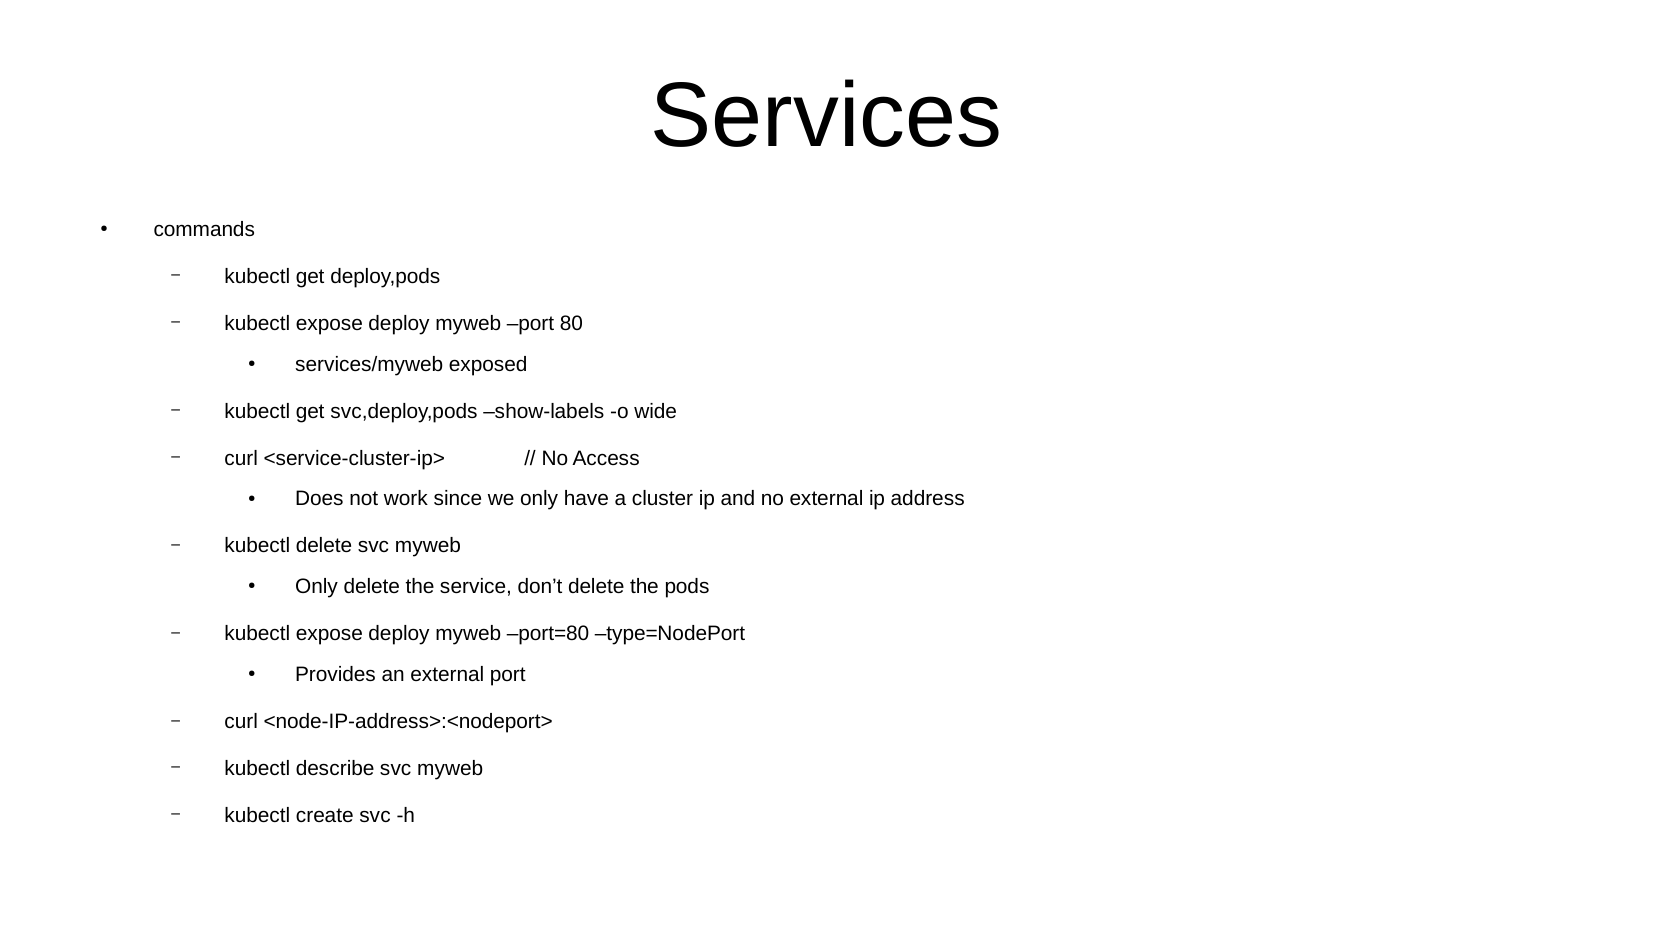

# Services
commands
kubectl get deploy,pods
kubectl expose deploy myweb –port 80
services/myweb exposed
kubectl get svc,deploy,pods –show-labels -o wide
curl <service-cluster-ip>		// No Access
Does not work since we only have a cluster ip and no external ip address
kubectl delete svc myweb
Only delete the service, don’t delete the pods
kubectl expose deploy myweb –port=80 –type=NodePort
Provides an external port
curl <node-IP-address>:<nodeport>
kubectl describe svc myweb
kubectl create svc -h